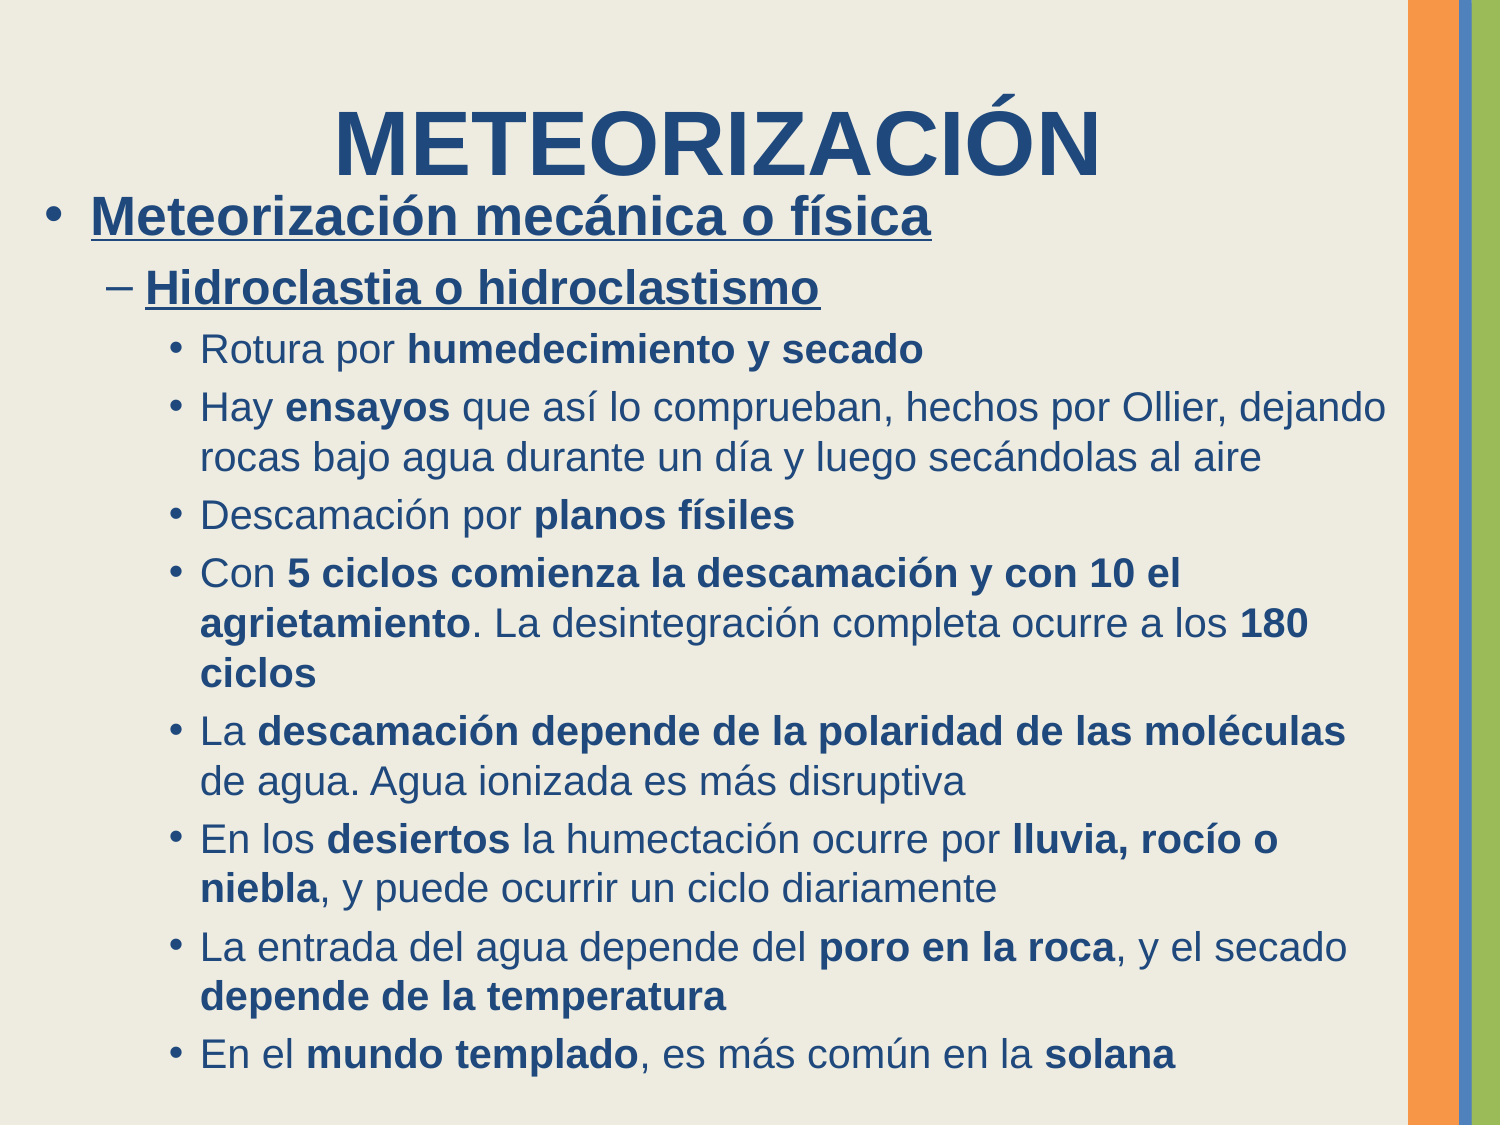

# meteorización
Meteorización mecánica o física
Hidroclastia o hidroclastismo
Rotura por humedecimiento y secado
Hay ensayos que así lo comprueban, hechos por Ollier, dejando rocas bajo agua durante un día y luego secándolas al aire
Descamación por planos físiles
Con 5 ciclos comienza la descamación y con 10 el agrietamiento. La desintegración completa ocurre a los 180 ciclos
La descamación depende de la polaridad de las moléculas de agua. Agua ionizada es más disruptiva
En los desiertos la humectación ocurre por lluvia, rocío o niebla, y puede ocurrir un ciclo diariamente
La entrada del agua depende del poro en la roca, y el secado depende de la temperatura
En el mundo templado, es más común en la solana